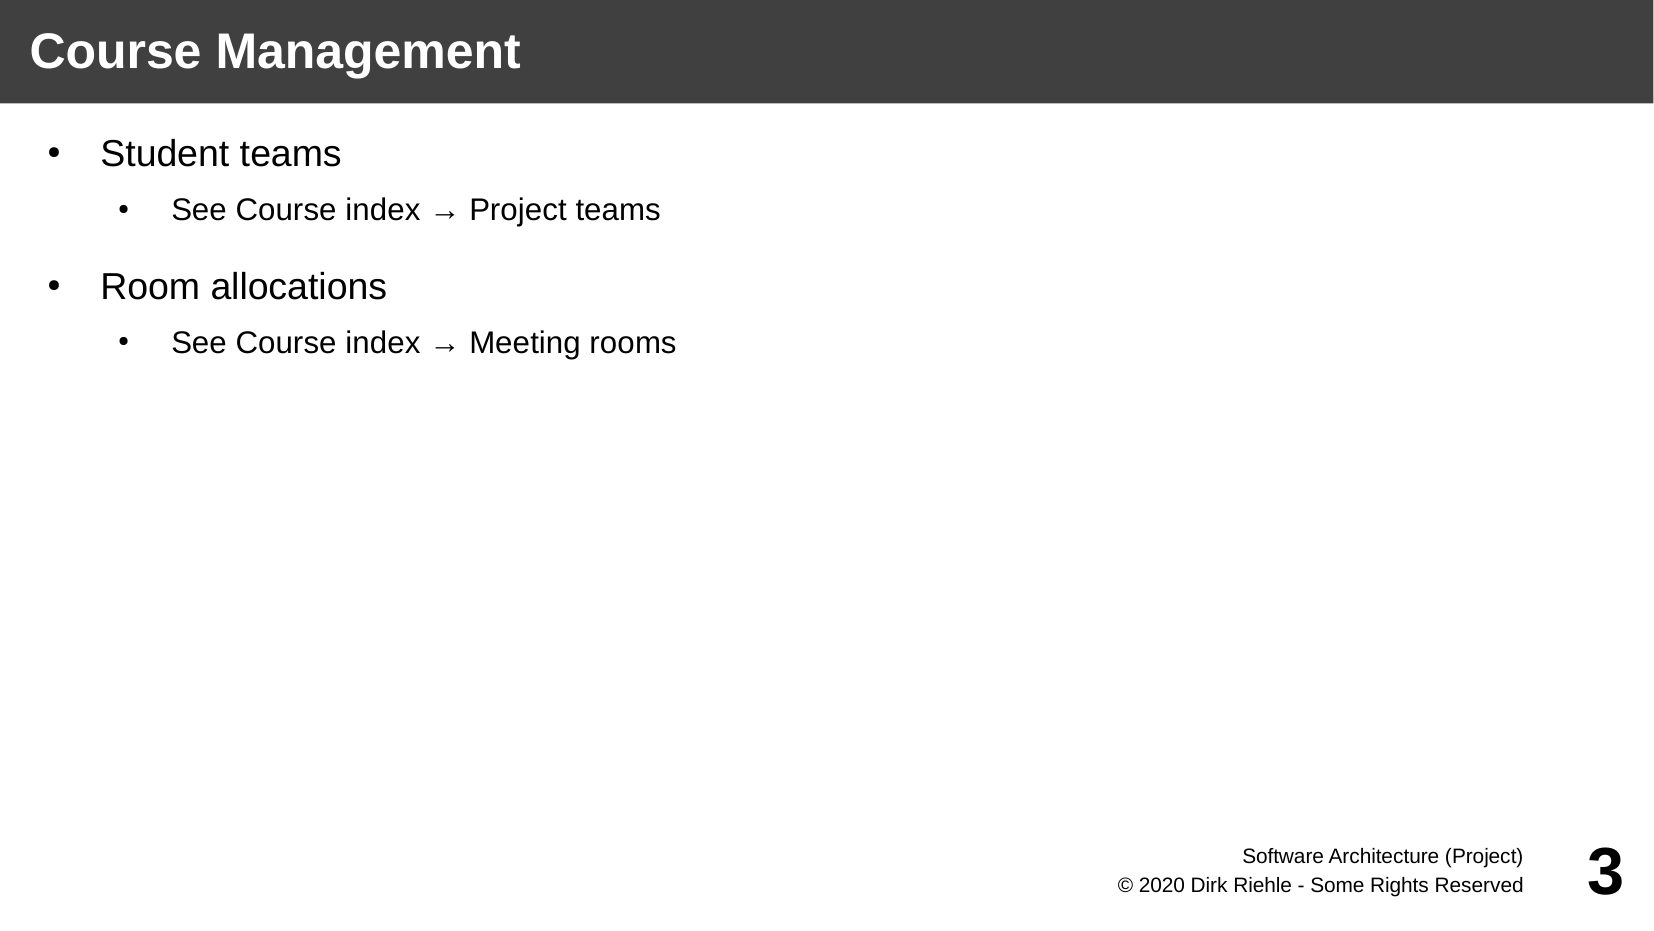

# Course Management
Student teams
See Course index → Project teams
Room allocations
See Course index → Meeting rooms
Software Architecture (Project)
3
© 2020 Dirk Riehle - Some Rights Reserved